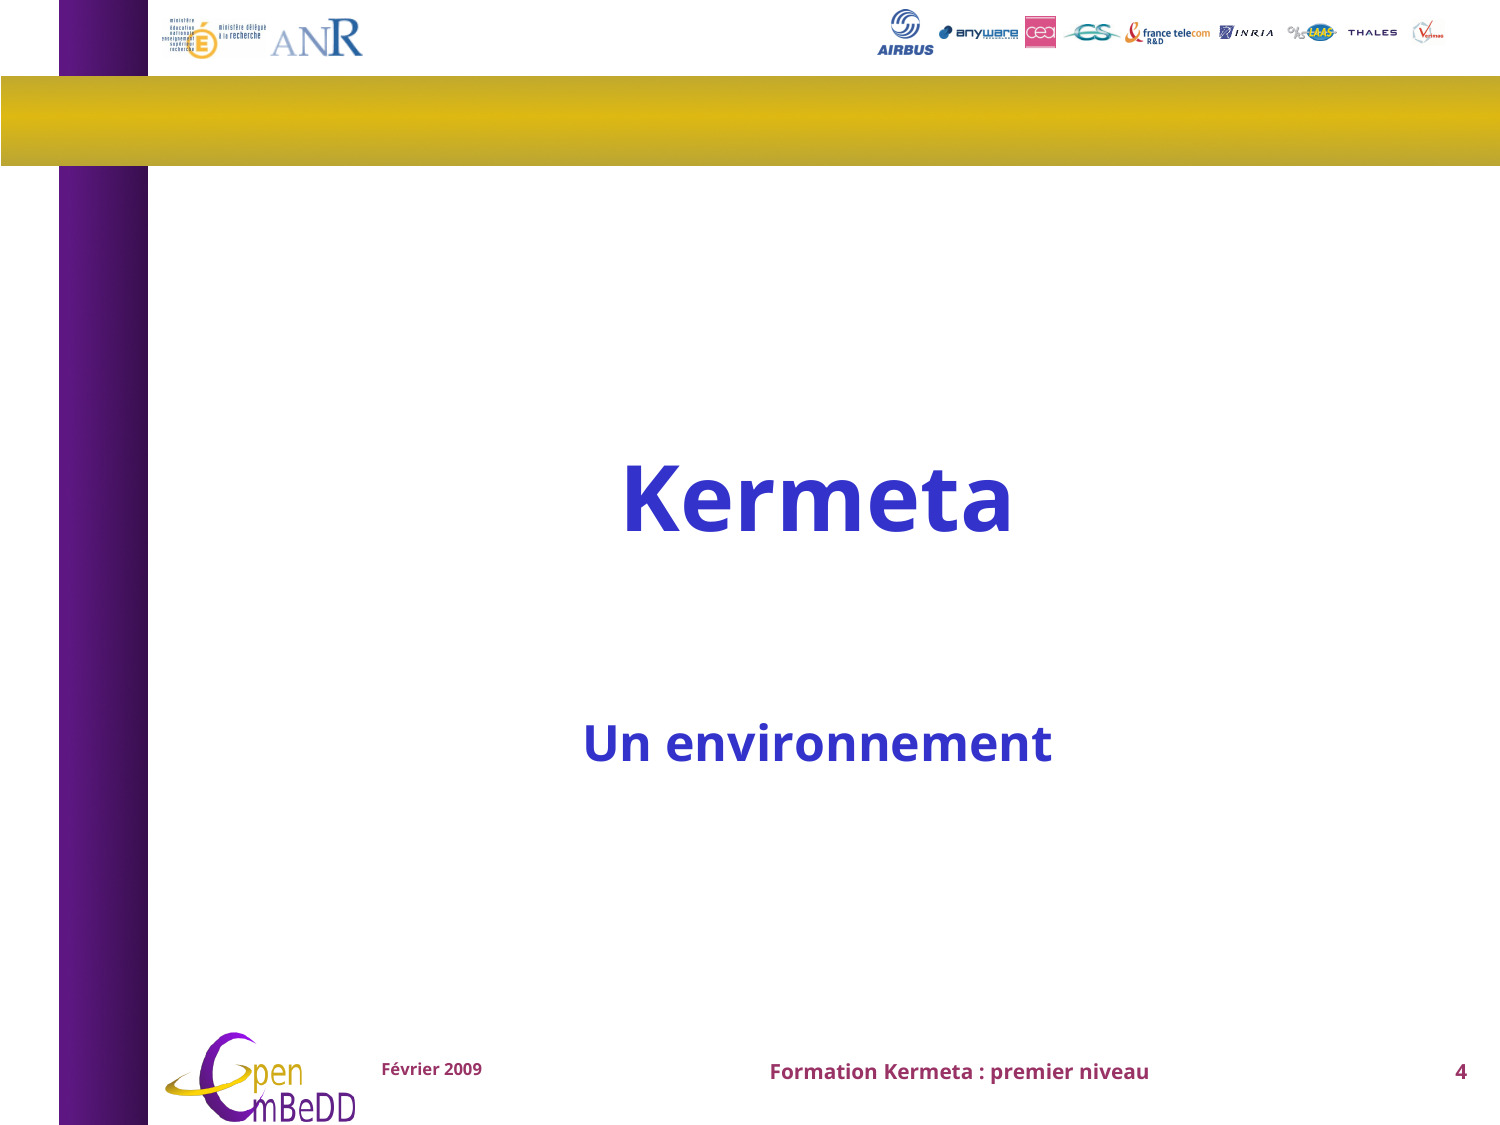

#
Kermeta
Un environnement
Pied de page
Pied de page fixe
4